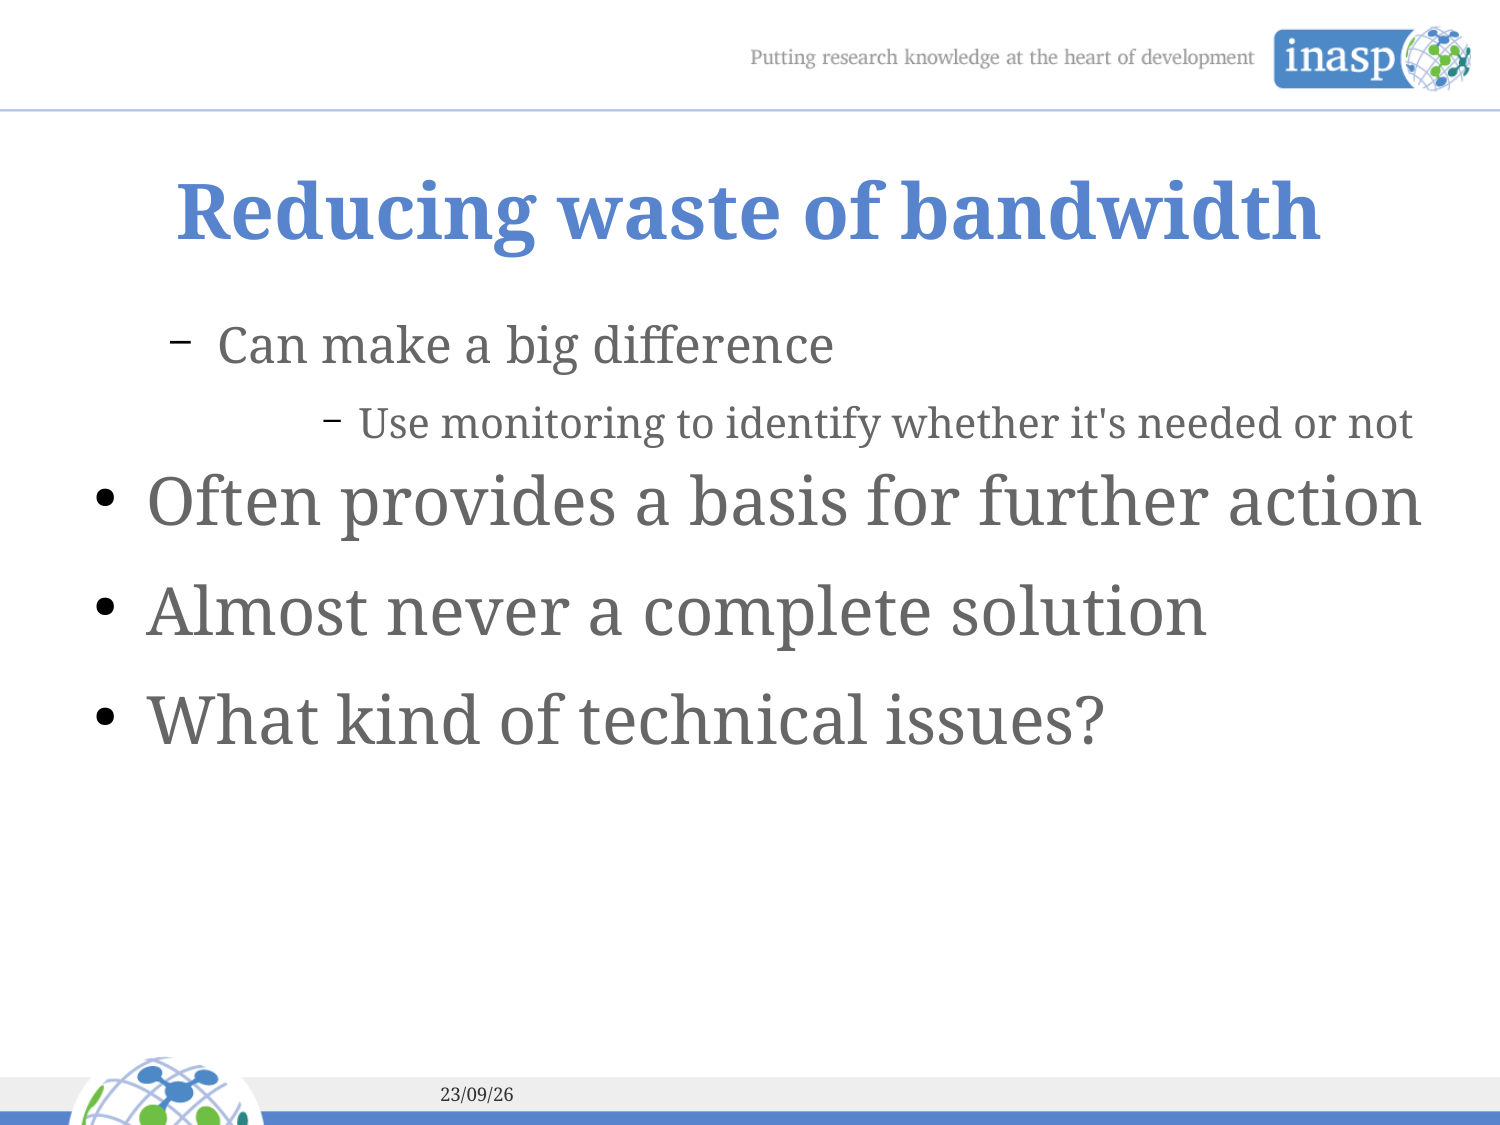

# Reducing waste of bandwidth
Can make a big difference
Use monitoring to identify whether it's needed or not
Often provides a basis for further action
Almost never a complete solution
What kind of technical issues?